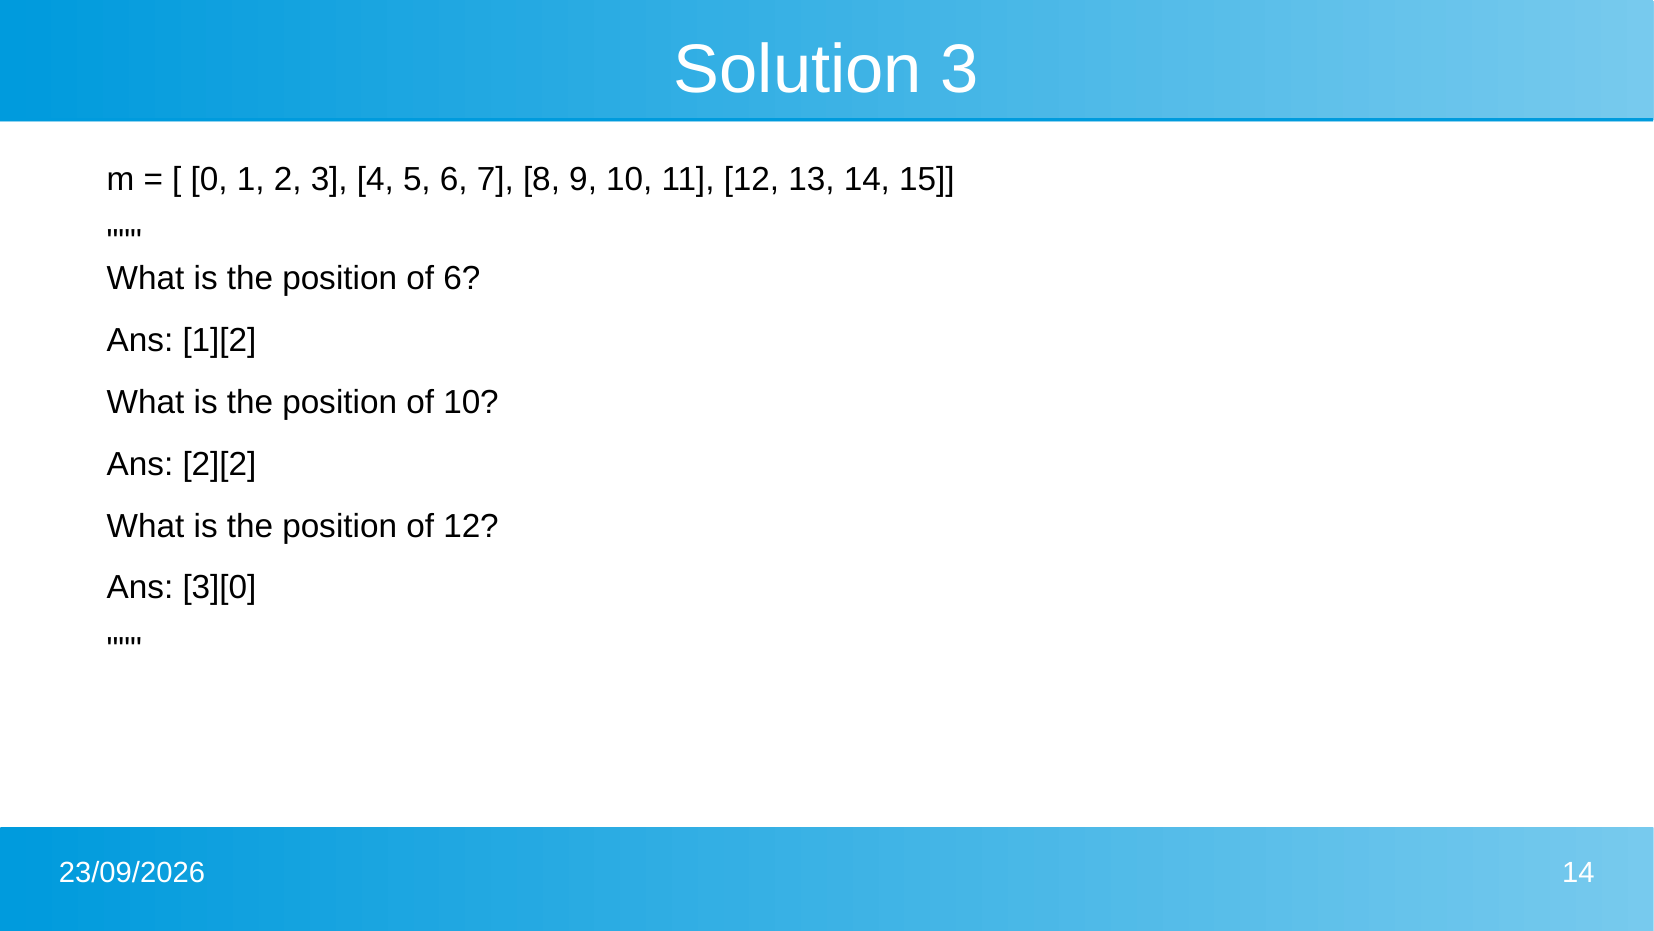

# Solution 3
m = [ [0, 1, 2, 3], [4, 5, 6, 7], [8, 9, 10, 11], [12, 13, 14, 15]]
"""
What is the position of 6?
Ans: [1][2]
What is the position of 10?
Ans: [2][2]
What is the position of 12?
Ans: [3][0]
"""
14